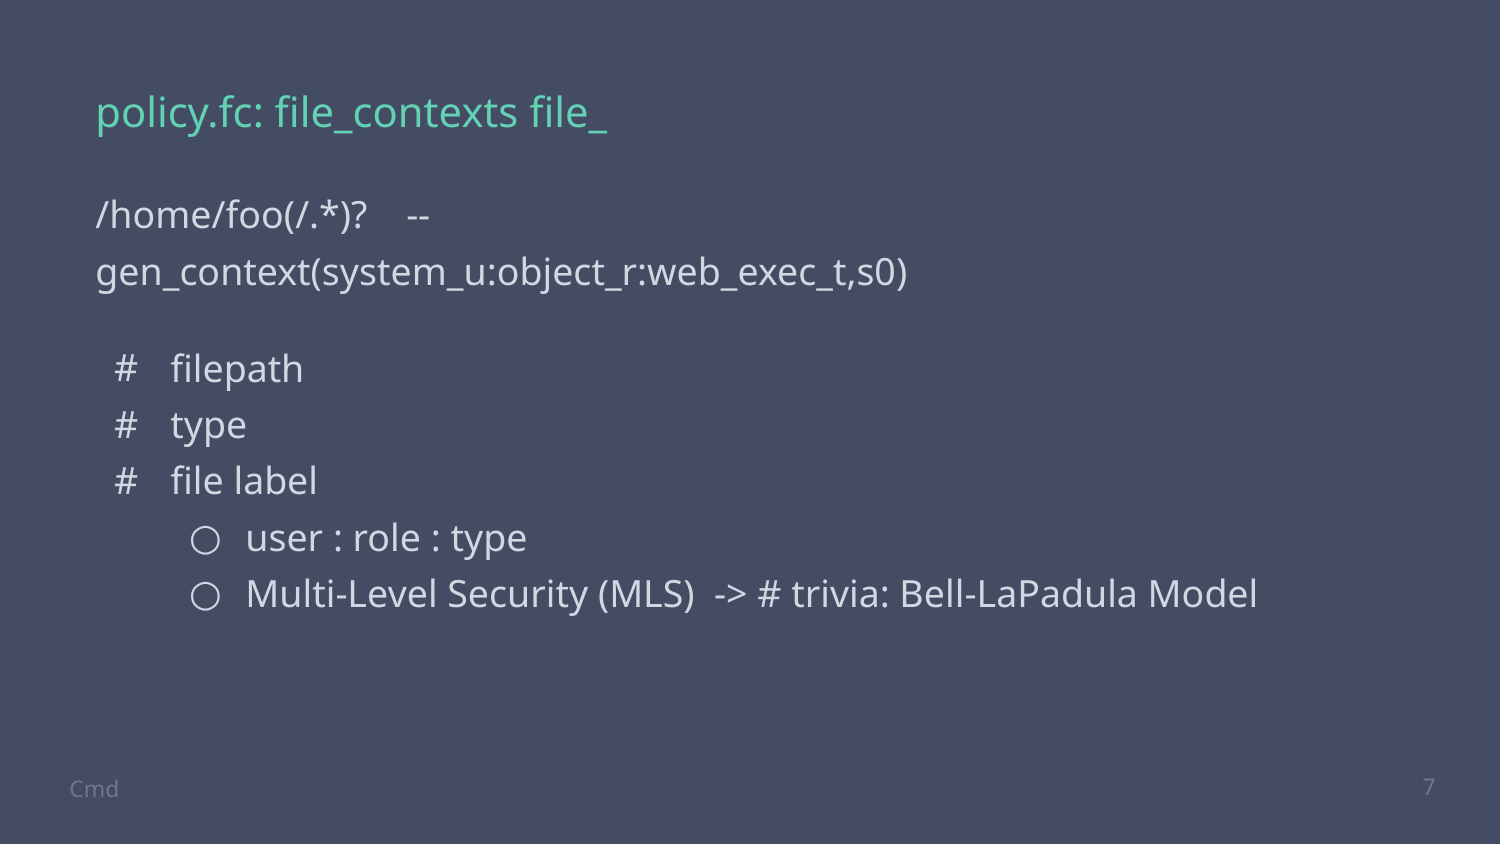

policy.fc: file_contexts file_
/home/foo(/.*)? -- gen_context(system_u:object_r:web_exec_t,s0)
filepath
type
file label
user : role : type
Multi-Level Security (MLS) -> # trivia: Bell-LaPadula Model